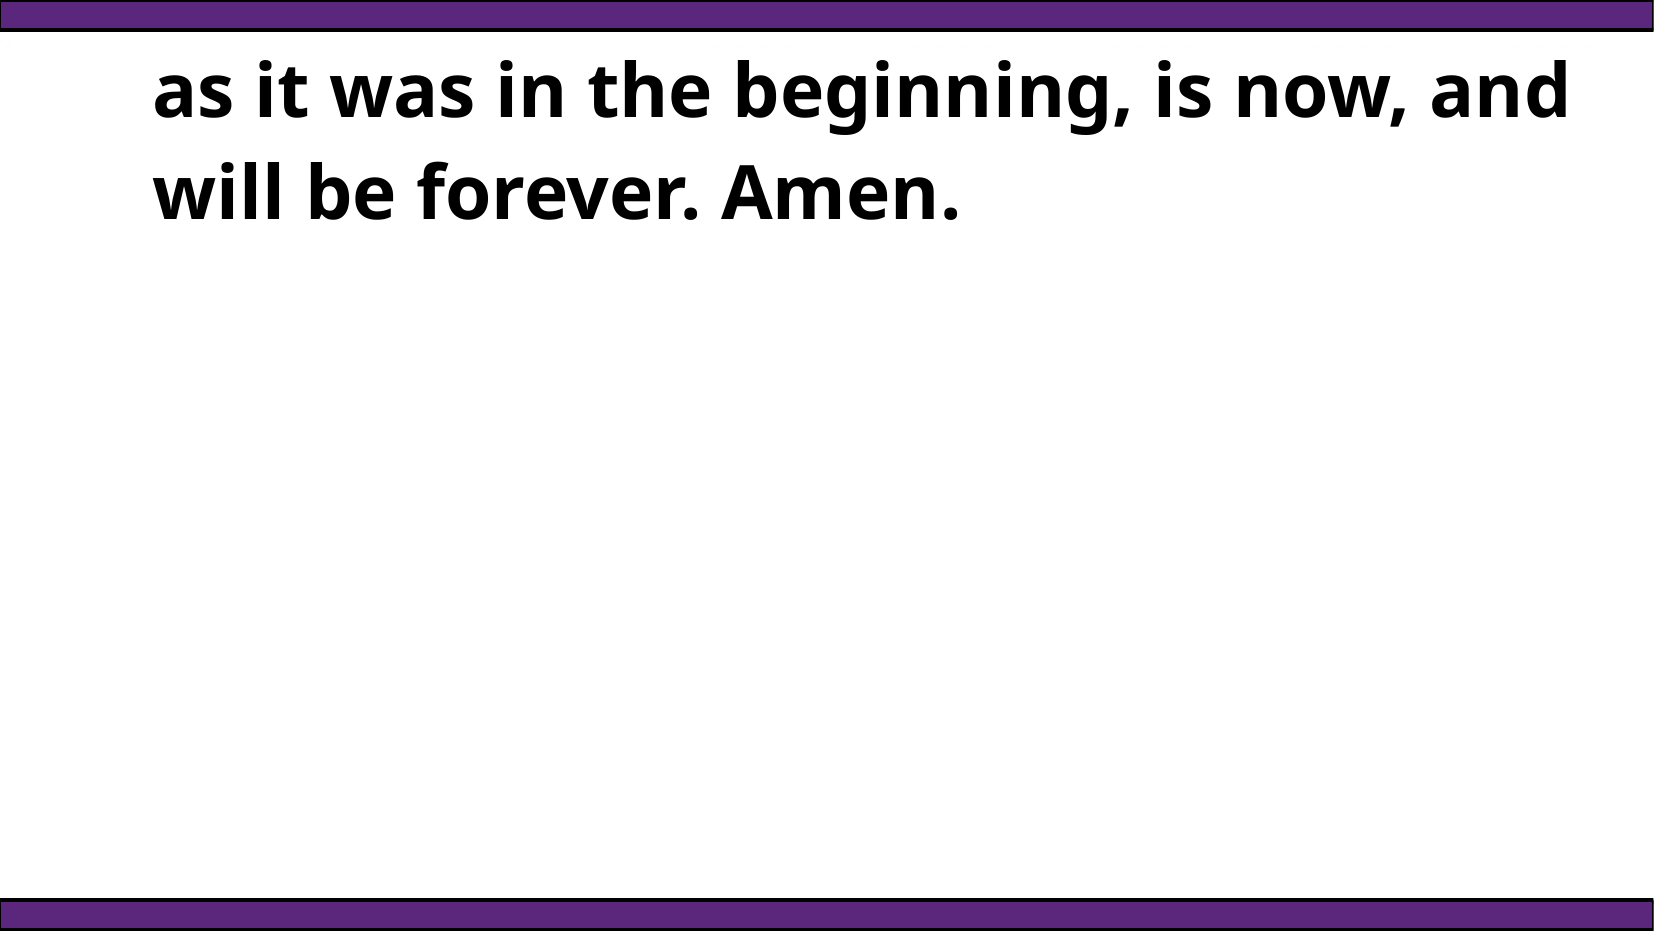

as it was in the beginning, is now, and
 will be forever. Amen.